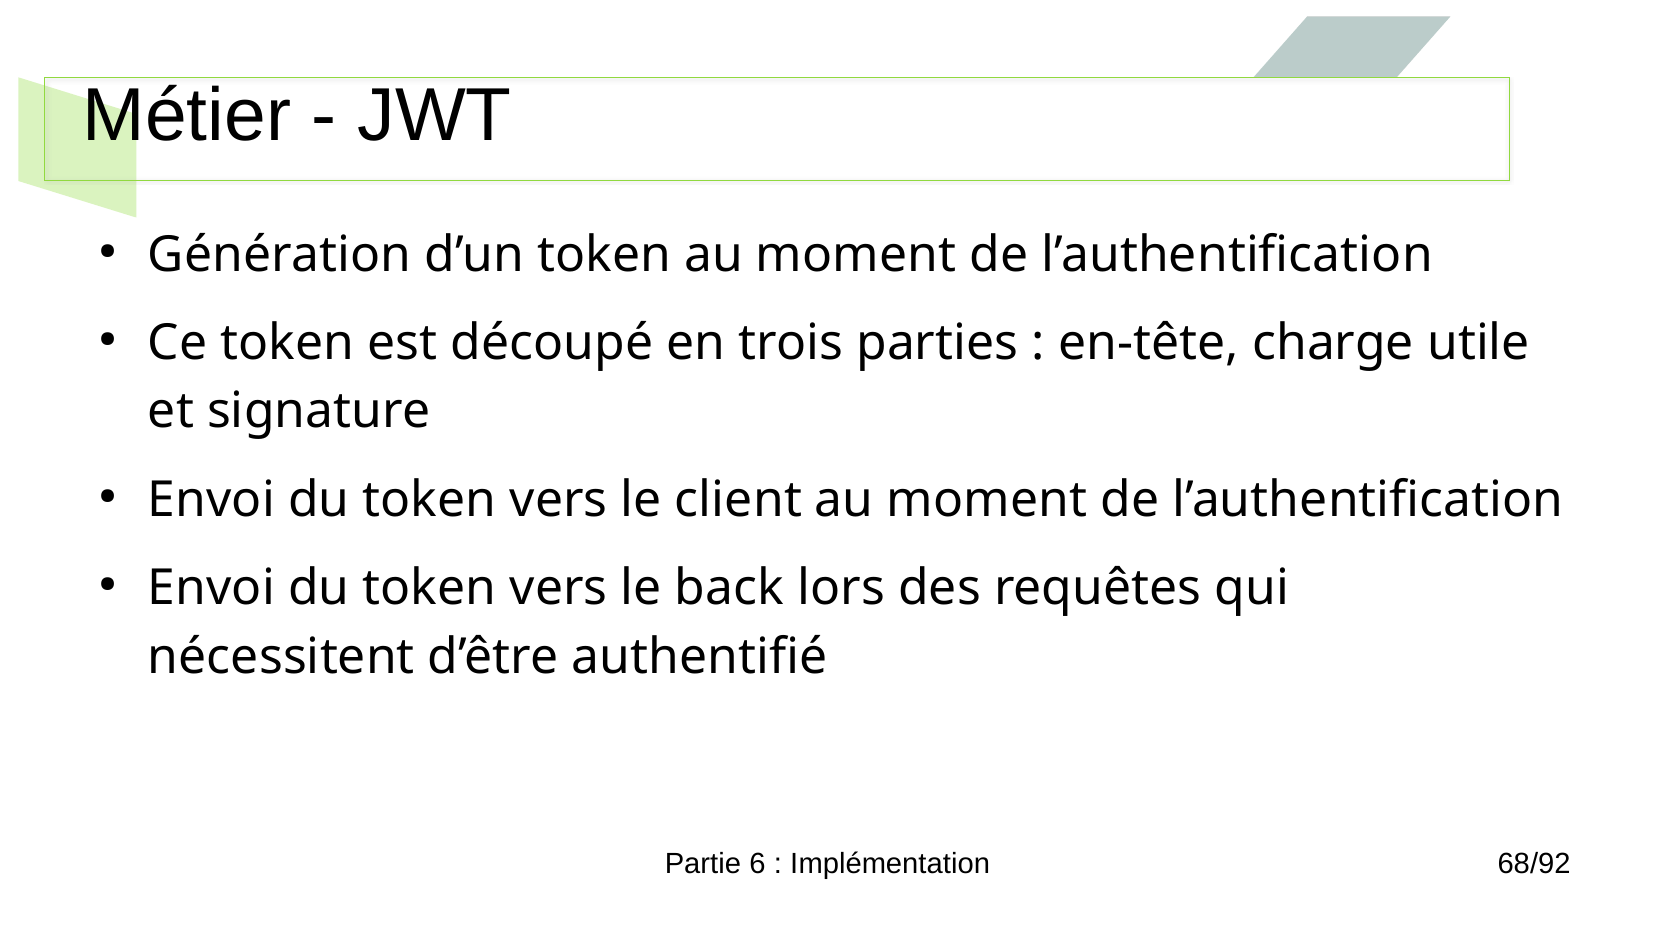

# Métier - JWT
Génération d’un token au moment de l’authentification
Ce token est découpé en trois parties : en-tête, charge utile et signature
Envoi du token vers le client au moment de l’authentification
Envoi du token vers le back lors des requêtes qui nécessitent d’être authentifié
Partie 6 : Implémentation
68